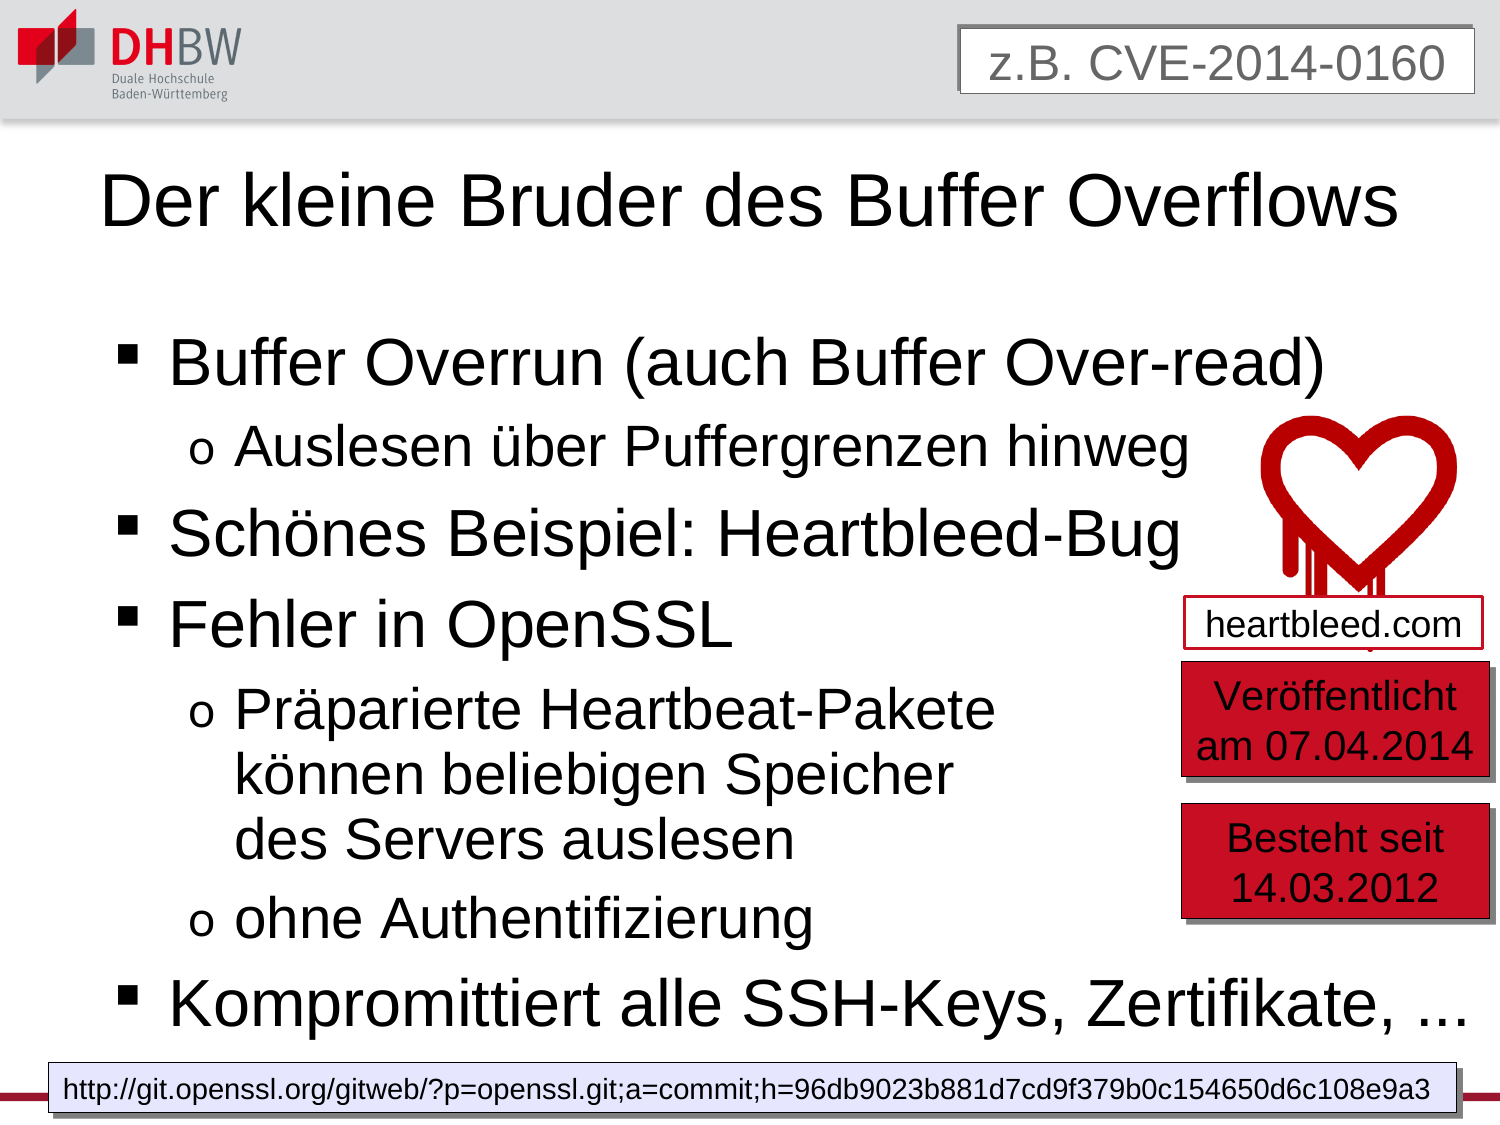

z.B. CVE-2014-0160
# Der kleine Bruder des Buffer Overflows
Buffer Overrun (auch Buffer Over-read)
Auslesen über Puffergrenzen hinweg
Schönes Beispiel: Heartbleed-Bug
Fehler in OpenSSL
Präparierte Heartbeat-Pakete
können beliebigen Speicher
des Servers auslesen
ohne Authentifizierung
heartbleed.com
Veröffentlicht
am 07.04.2014
Besteht seit
14.03.2012
Kompromittiert alle SSH-Keys, Zertifikate, ...
http://git.openssl.org/gitweb/?p=openssl.git;a=commit;h=96db9023b881d7cd9f379b0c154650d6c108e9a3